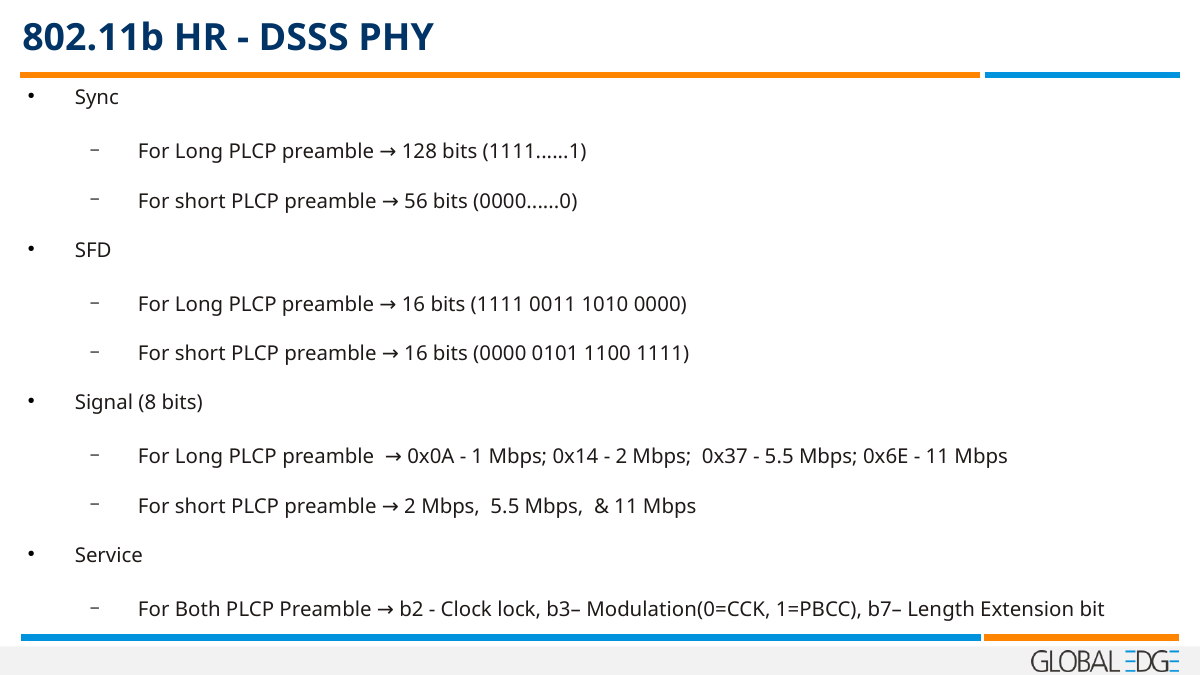

# 802.11b HR - DSSS PHY
Sync
For Long PLCP preamble → 128 bits (1111......1)
For short PLCP preamble → 56 bits (0000......0)
SFD
For Long PLCP preamble → 16 bits (1111 0011 1010 0000)
For short PLCP preamble → 16 bits (0000 0101 1100 1111)
Signal (8 bits)
For Long PLCP preamble → 0x0A - 1 Mbps; 0x14 - 2 Mbps; 0x37 - 5.5 Mbps; 0x6E - 11 Mbps
For short PLCP preamble → 2 Mbps, 5.5 Mbps, & 11 Mbps
Service
For Both PLCP Preamble → b2 - Clock lock, b3– Modulation(0=CCK, 1=PBCC), b7– Length Extension bit